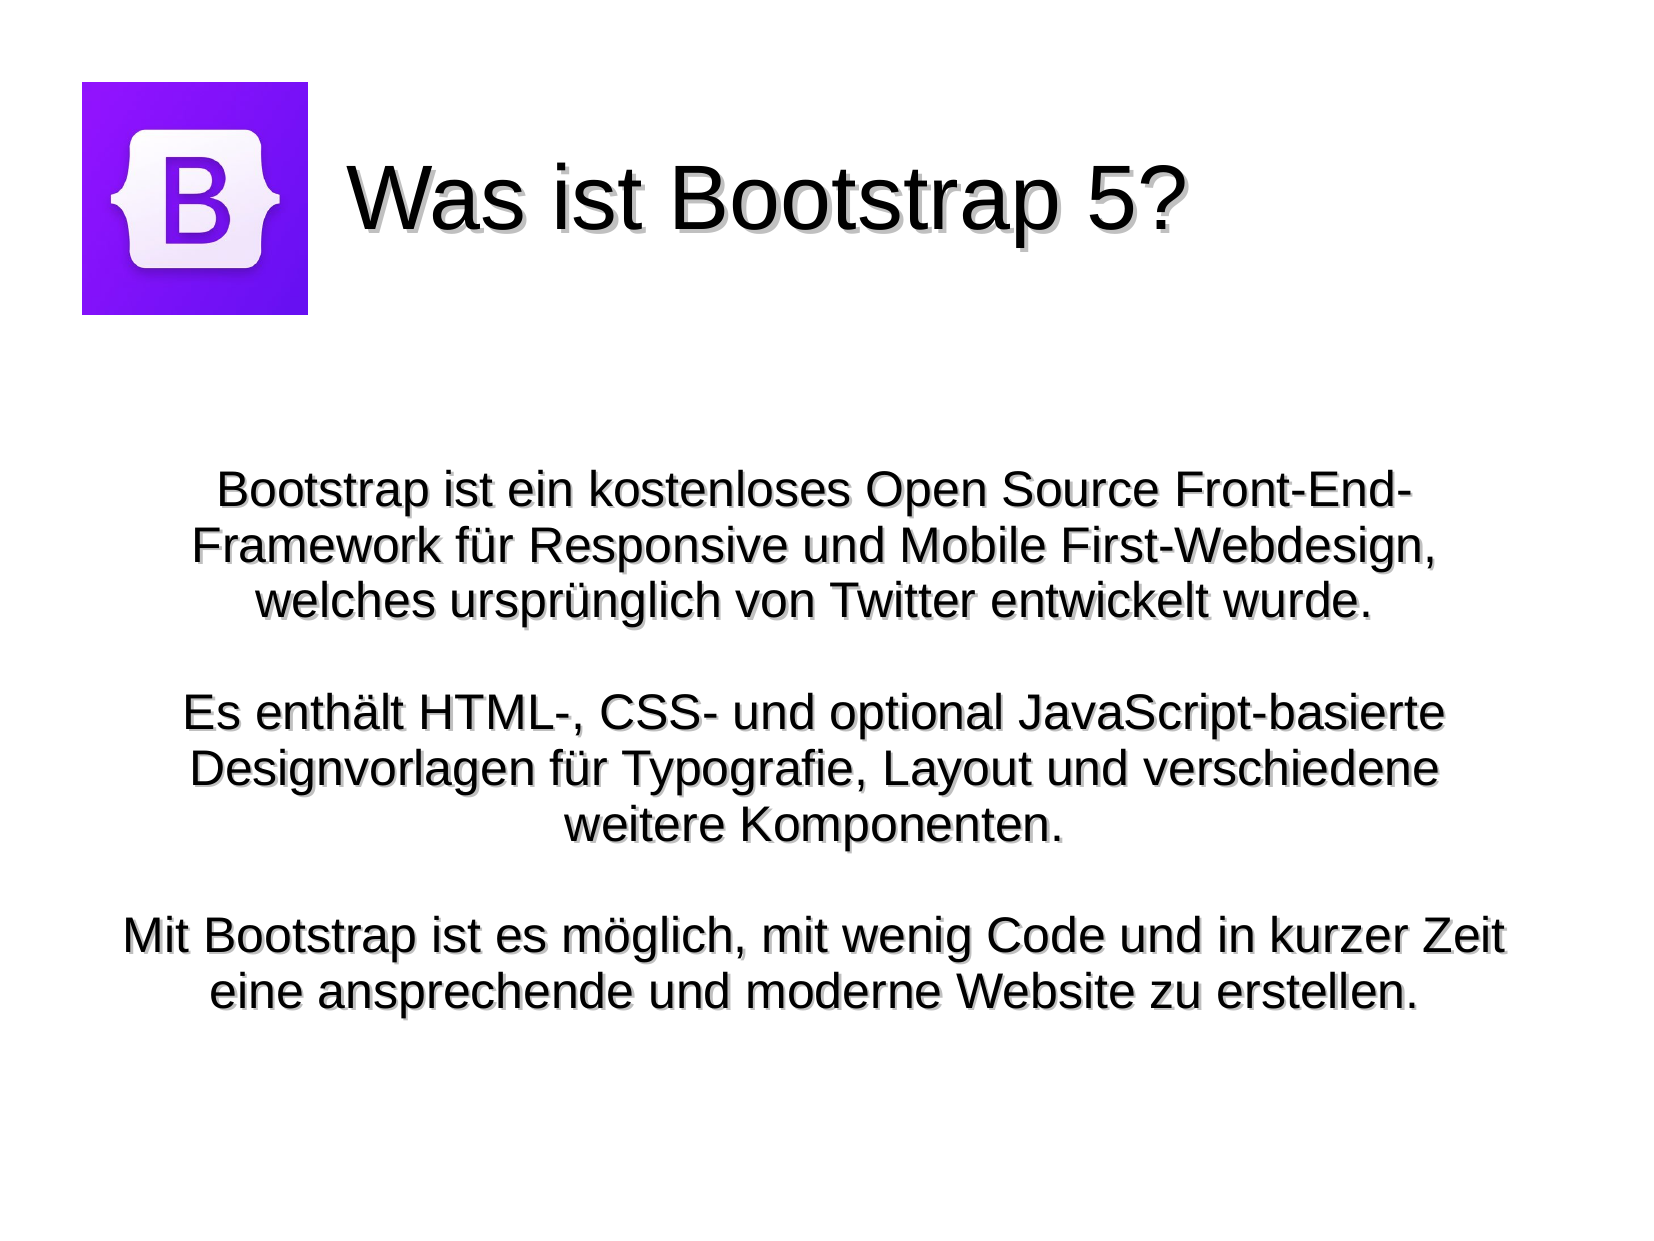

# Was ist Bootstrap 5?
Bootstrap ist ein kostenloses Open Source Front-End-Framework für Responsive und Mobile First-Webdesign, welches ursprünglich von Twitter entwickelt wurde.
Es enthält HTML-, CSS- und optional JavaScript-basierte Designvorlagen für Typografie, Layout und verschiedene weitere Komponenten.
Mit Bootstrap ist es möglich, mit wenig Code und in kurzer Zeit eine ansprechende und moderne Website zu erstellen.